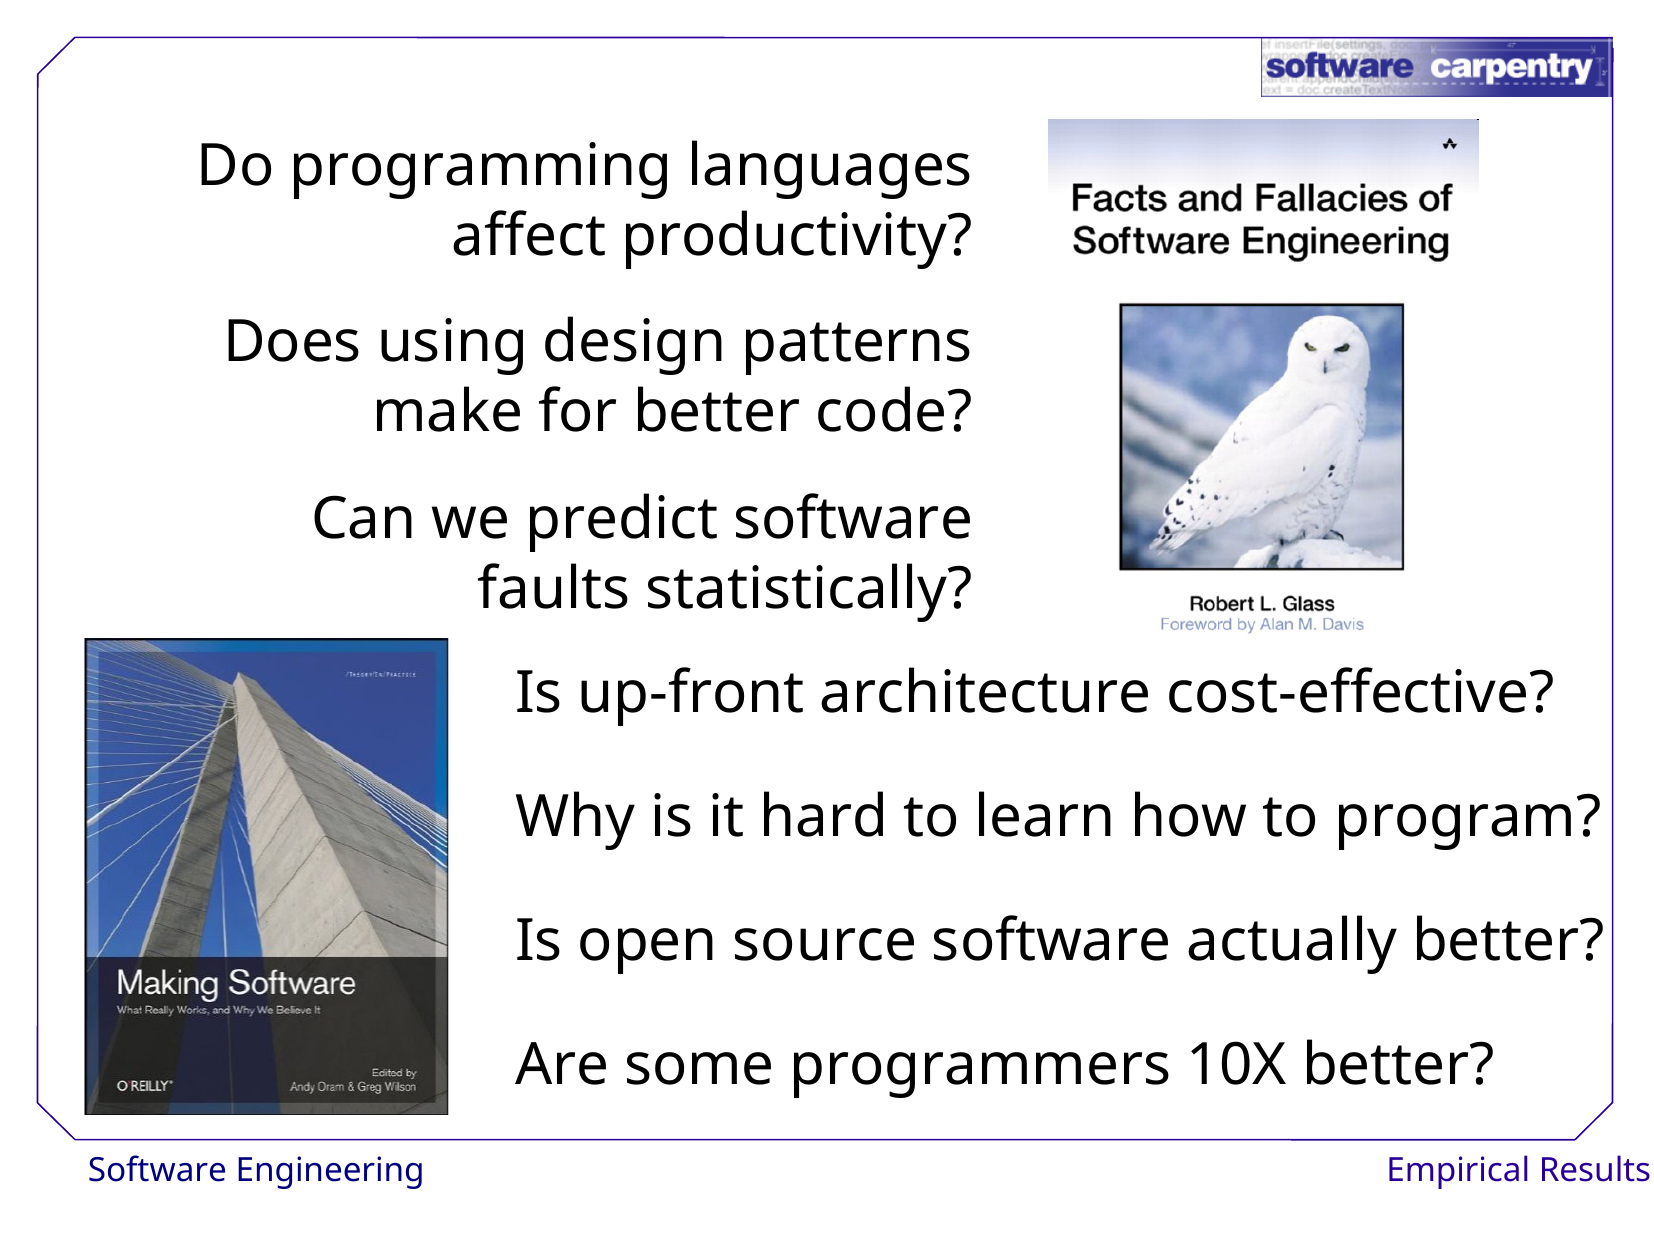

Do programming languages affect productivity?
Does using design patterns make for better code?
Can we predict software faults statistically?
Is up-front architecture cost-effective?
Why is it hard to learn how to program?
Is open source software actually better?
Are some programmers 10X better?